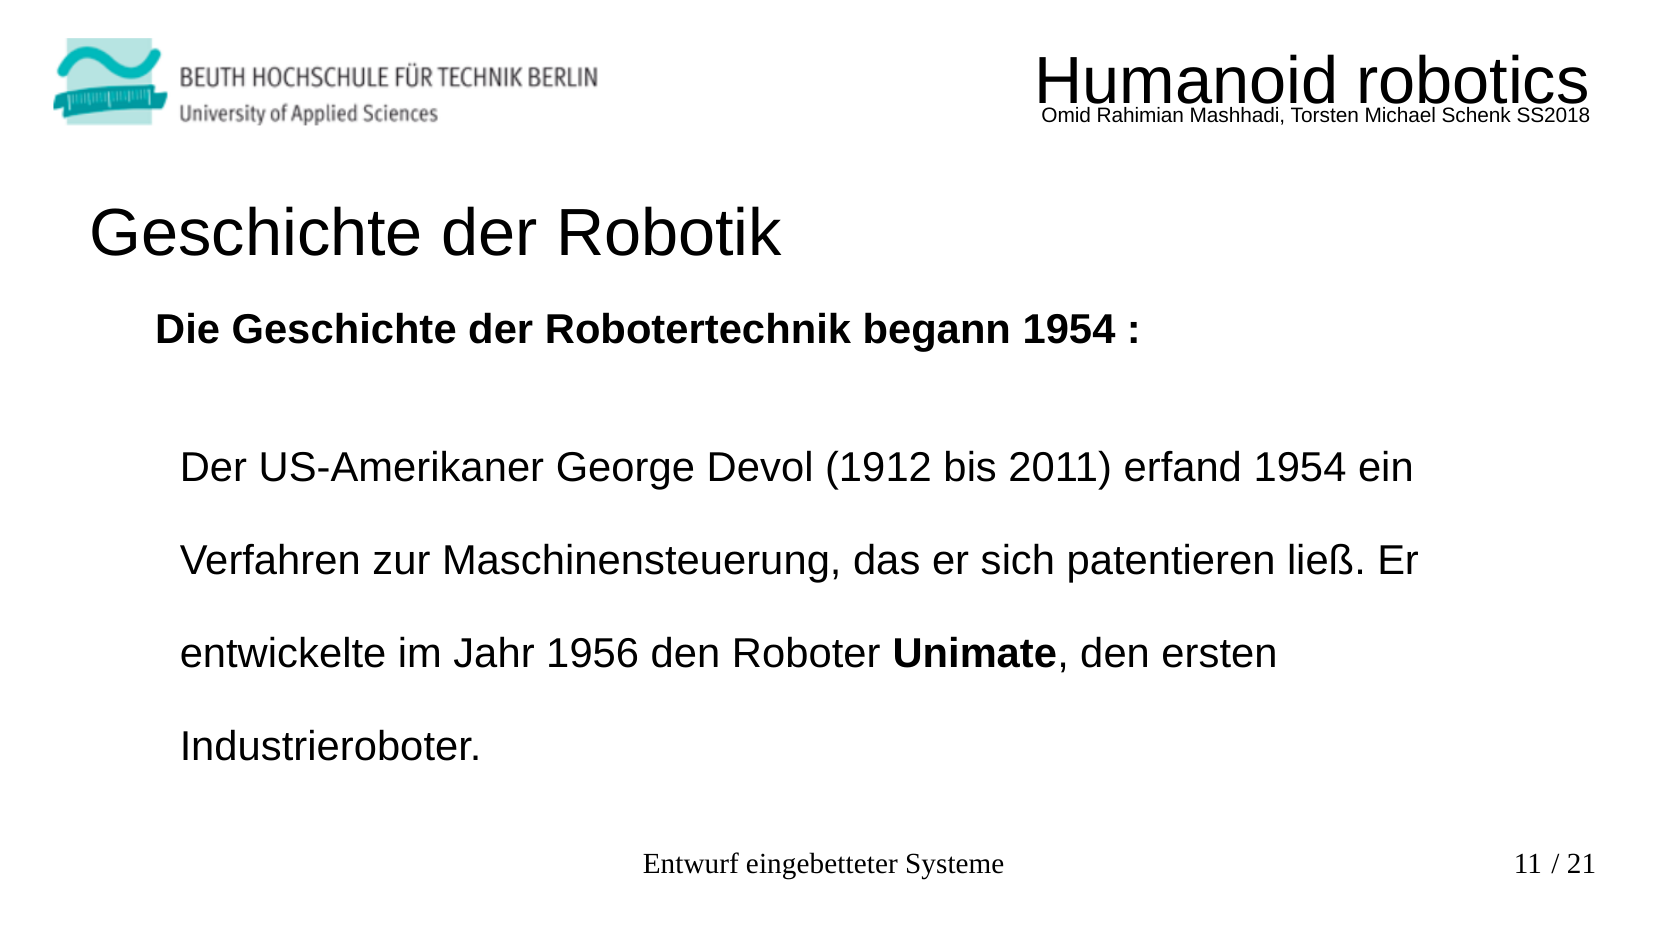

#
Humanoid robotics
Geschichte der Robotik
Omid Rahimian Mashhadi, Torsten Michael Schenk SS2018
Die Geschichte der Robotertechnik begann 1954 :
Der US-Amerikaner George Devol (1912 bis 2011) erfand 1954 ein Verfahren zur Maschinensteuerung, das er sich patentieren ließ. Er entwickelte im Jahr 1956 den Roboter Unimate, den ersten Industrieroboter.
 / 21
Entwurf eingebetteter Systeme
11